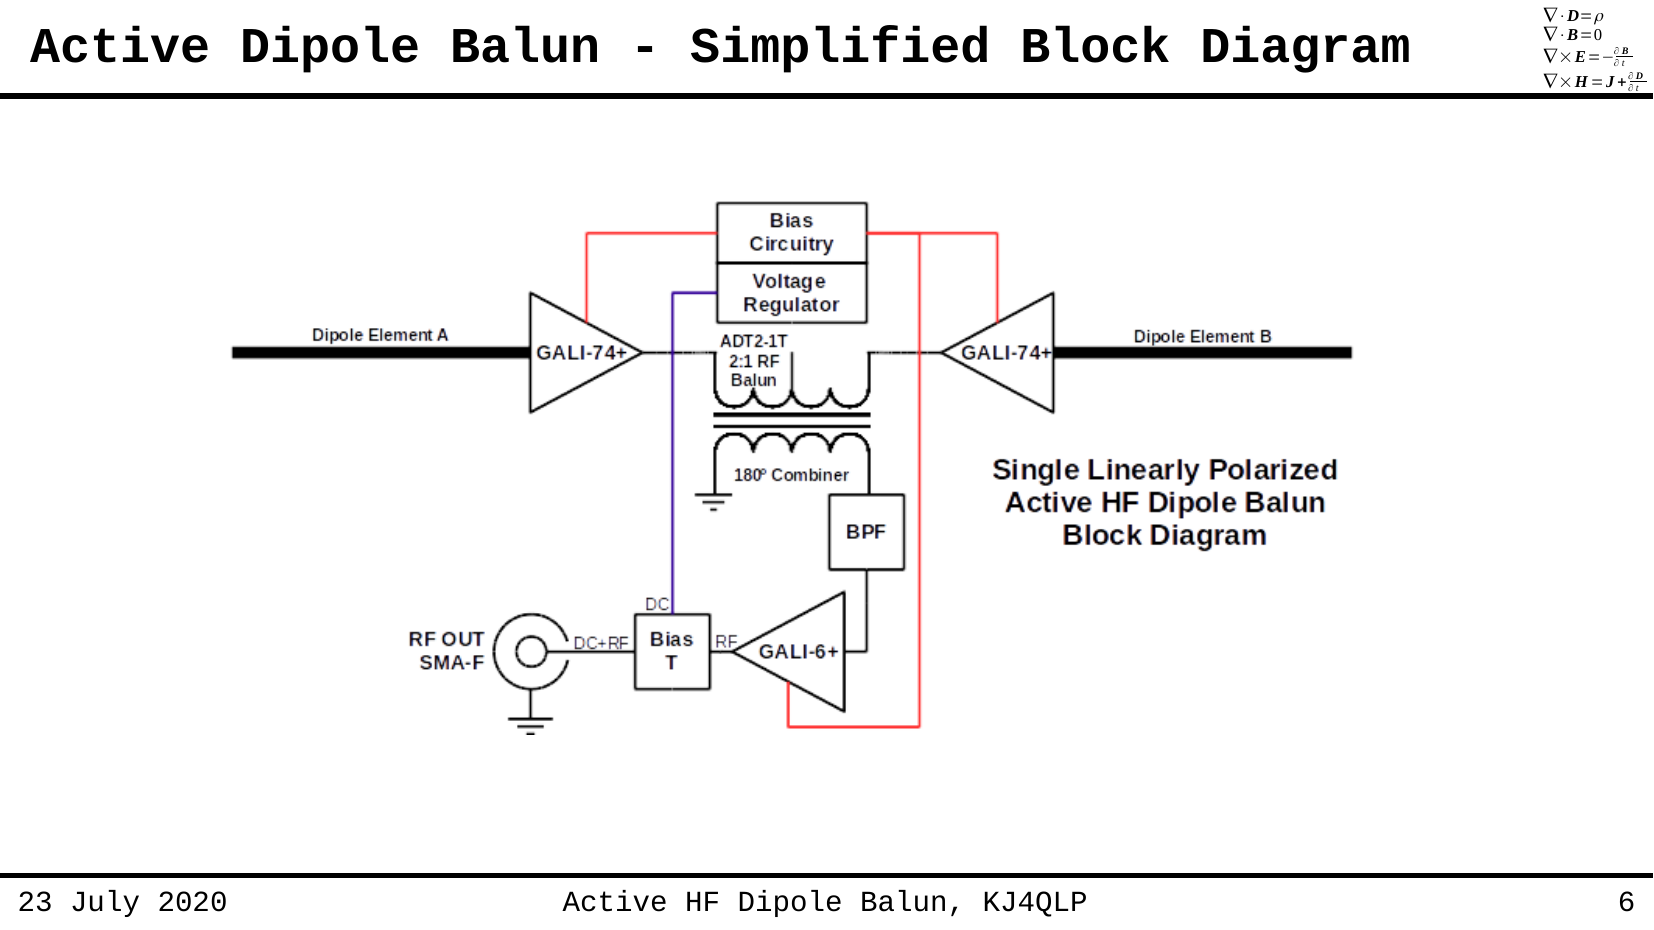

# Active Dipole Balun - Simplified Block Diagram
23 July 2020
Active HF Dipole Balun, KJ4QLP
6